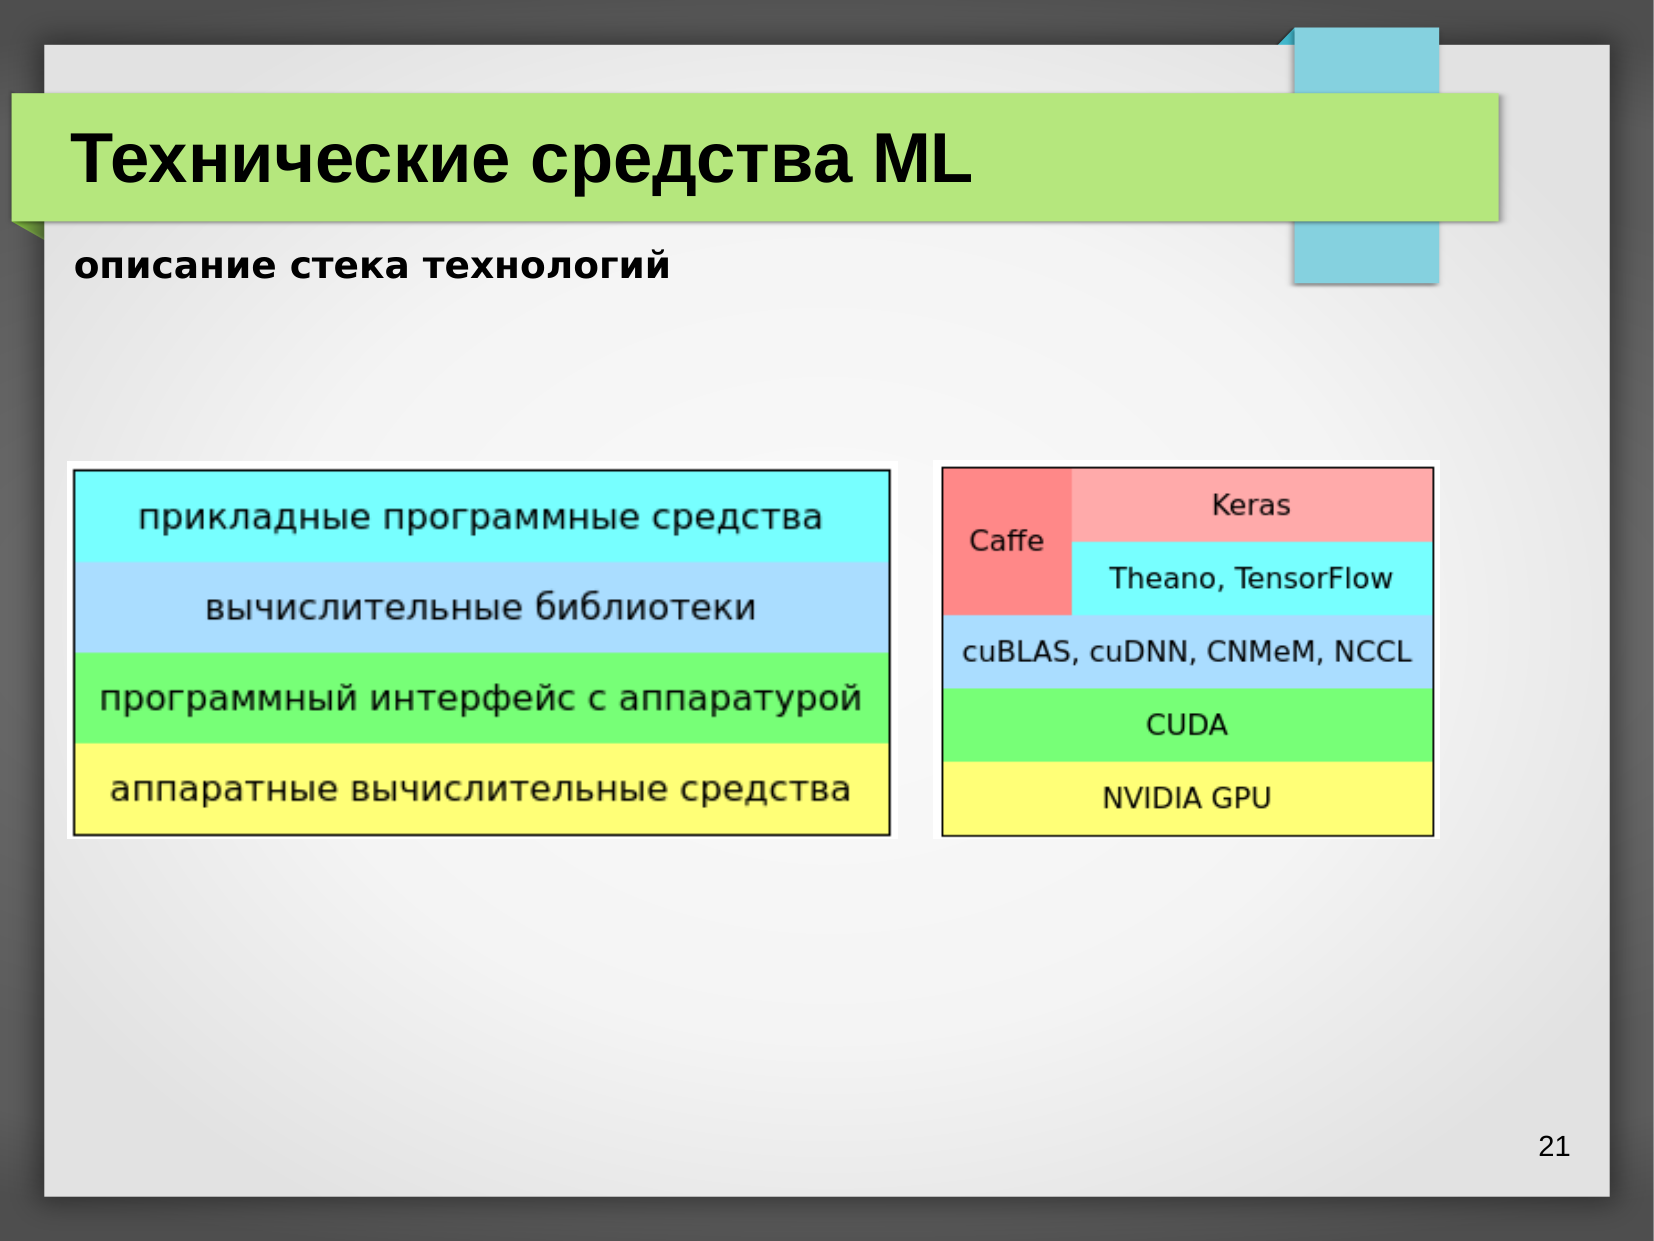

# Технические средства ML
описание стека технологий
21